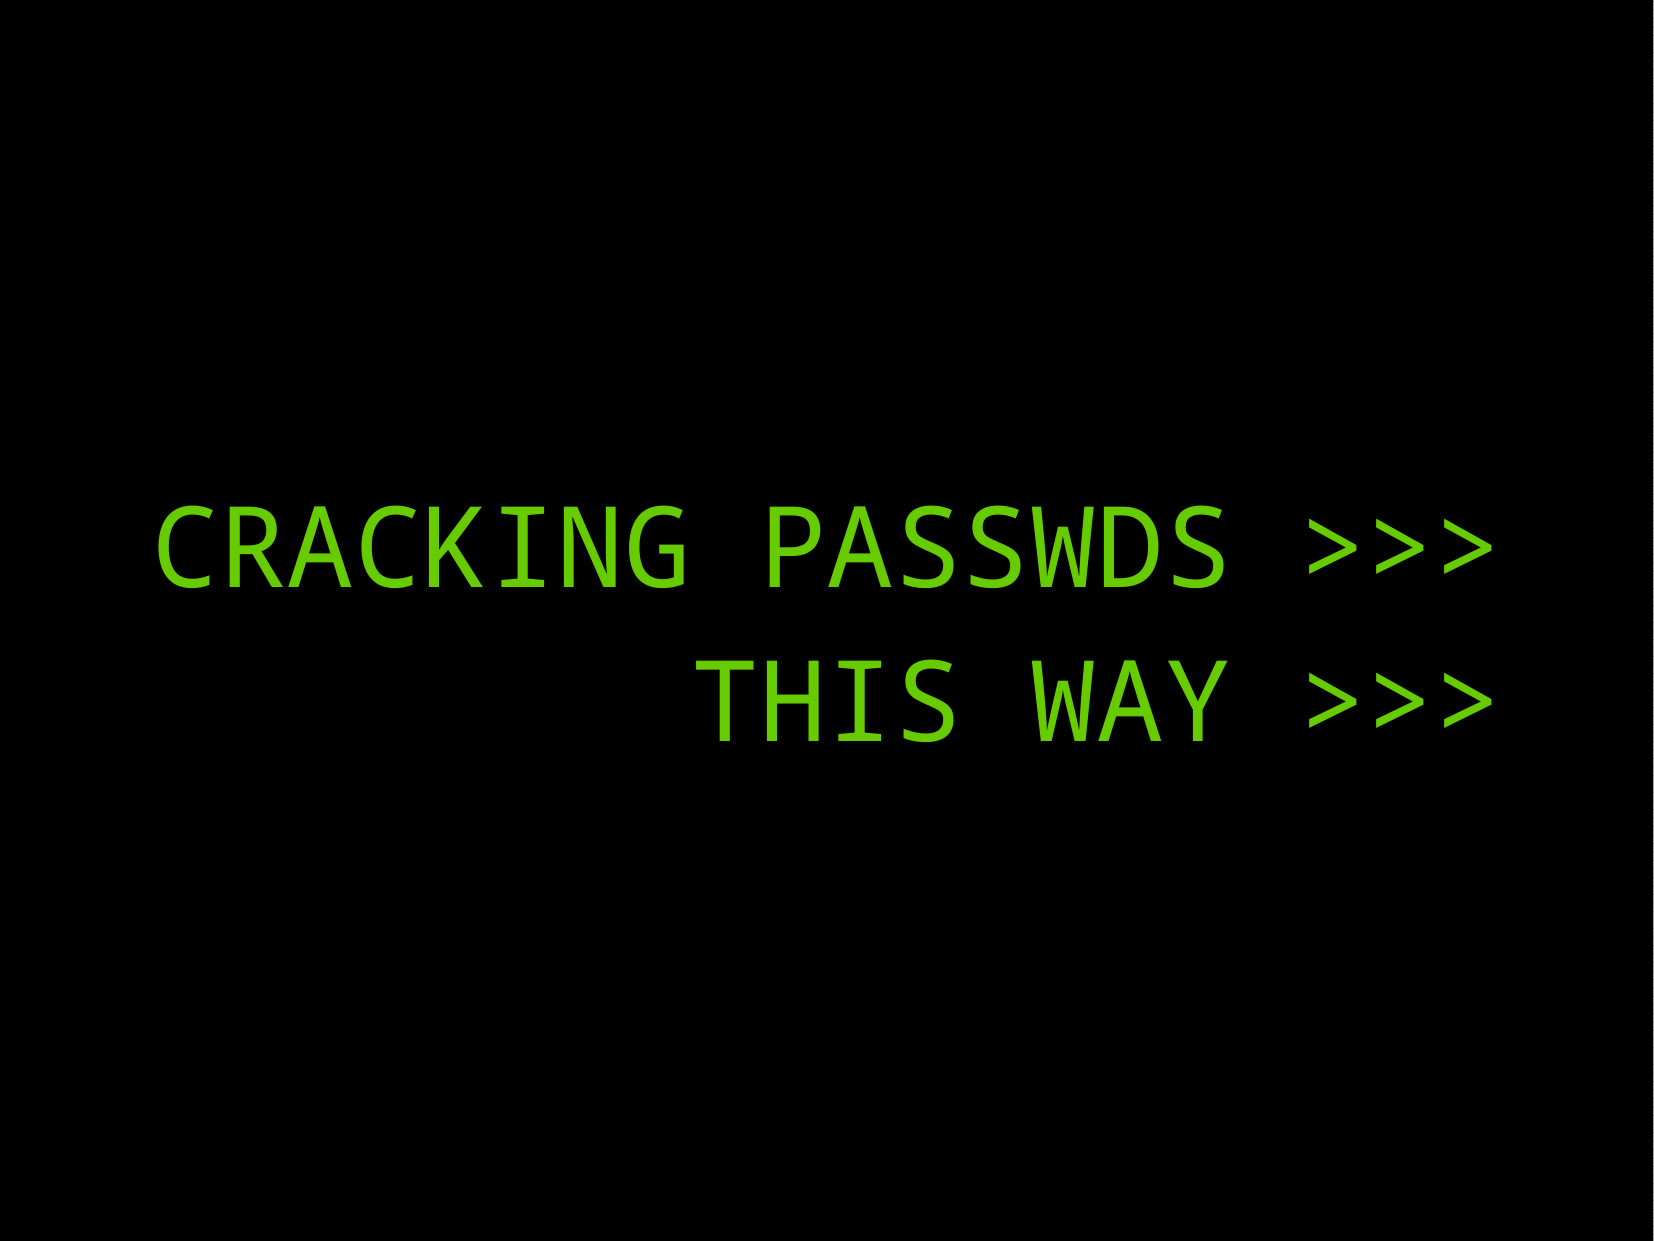

# CRACKING PASSWDS >>> THIS WAY >>>